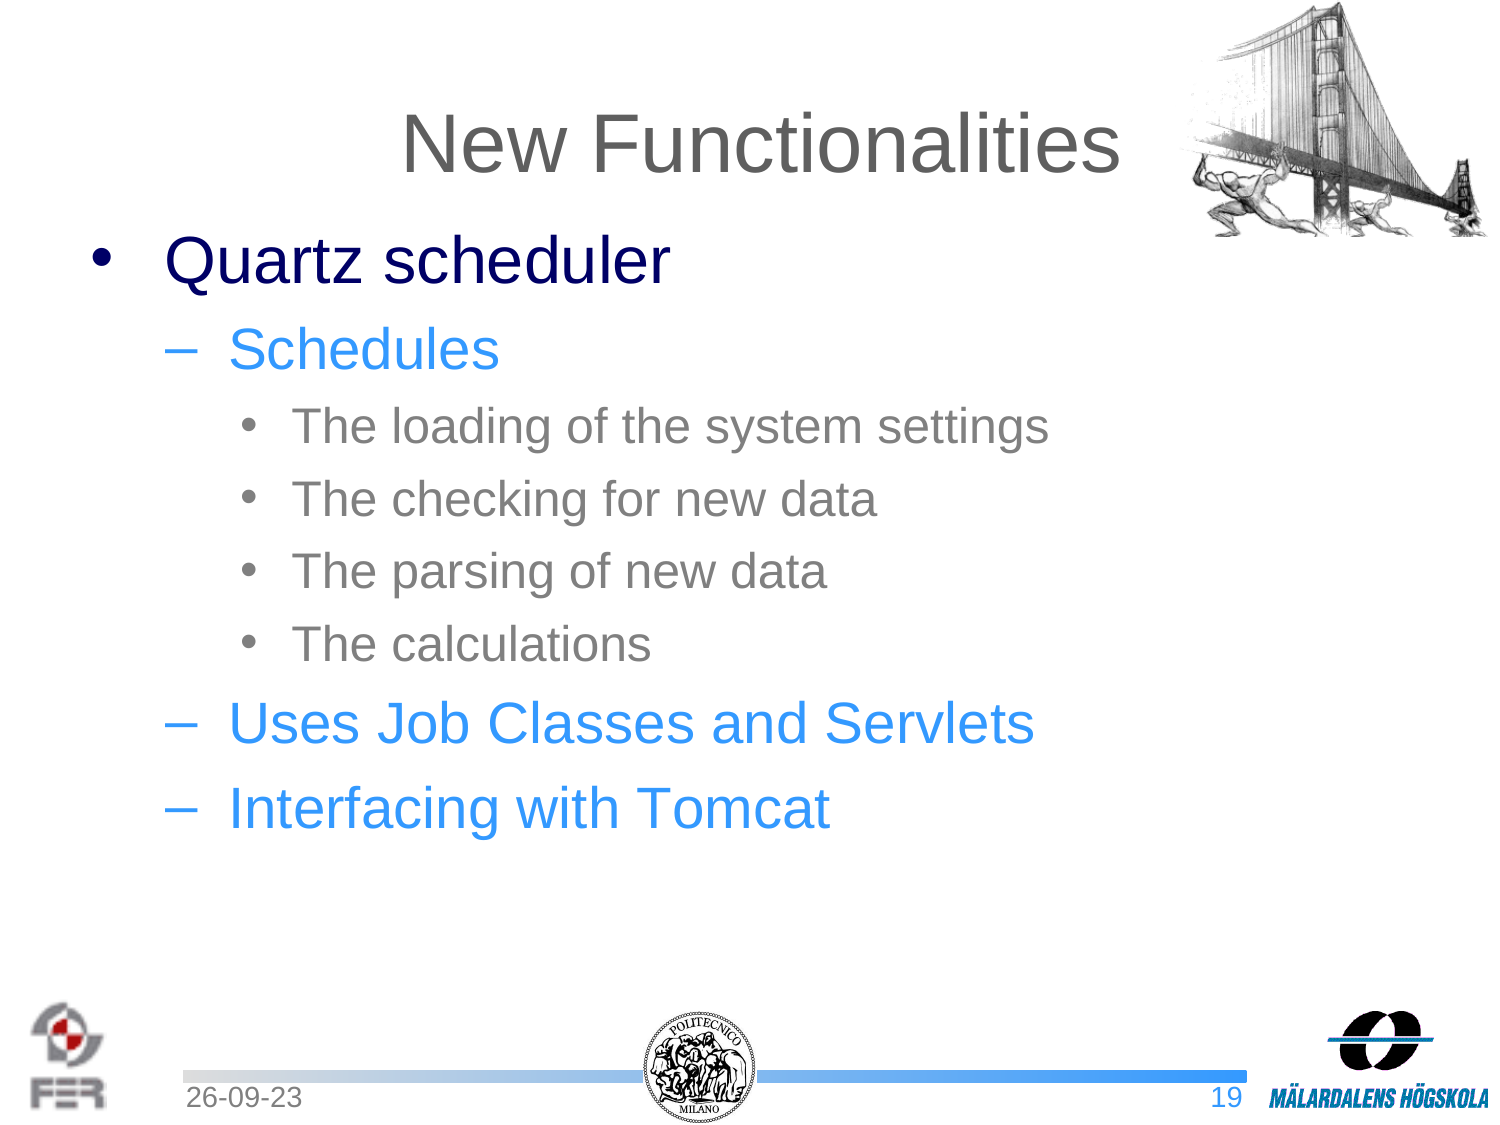

# New Functionalities
 Quartz scheduler
 Schedules
 The loading of the system settings
 The checking for new data
 The parsing of new data
 The calculations
 Uses Job Classes and Servlets
 Interfacing with Tomcat
26-08-21